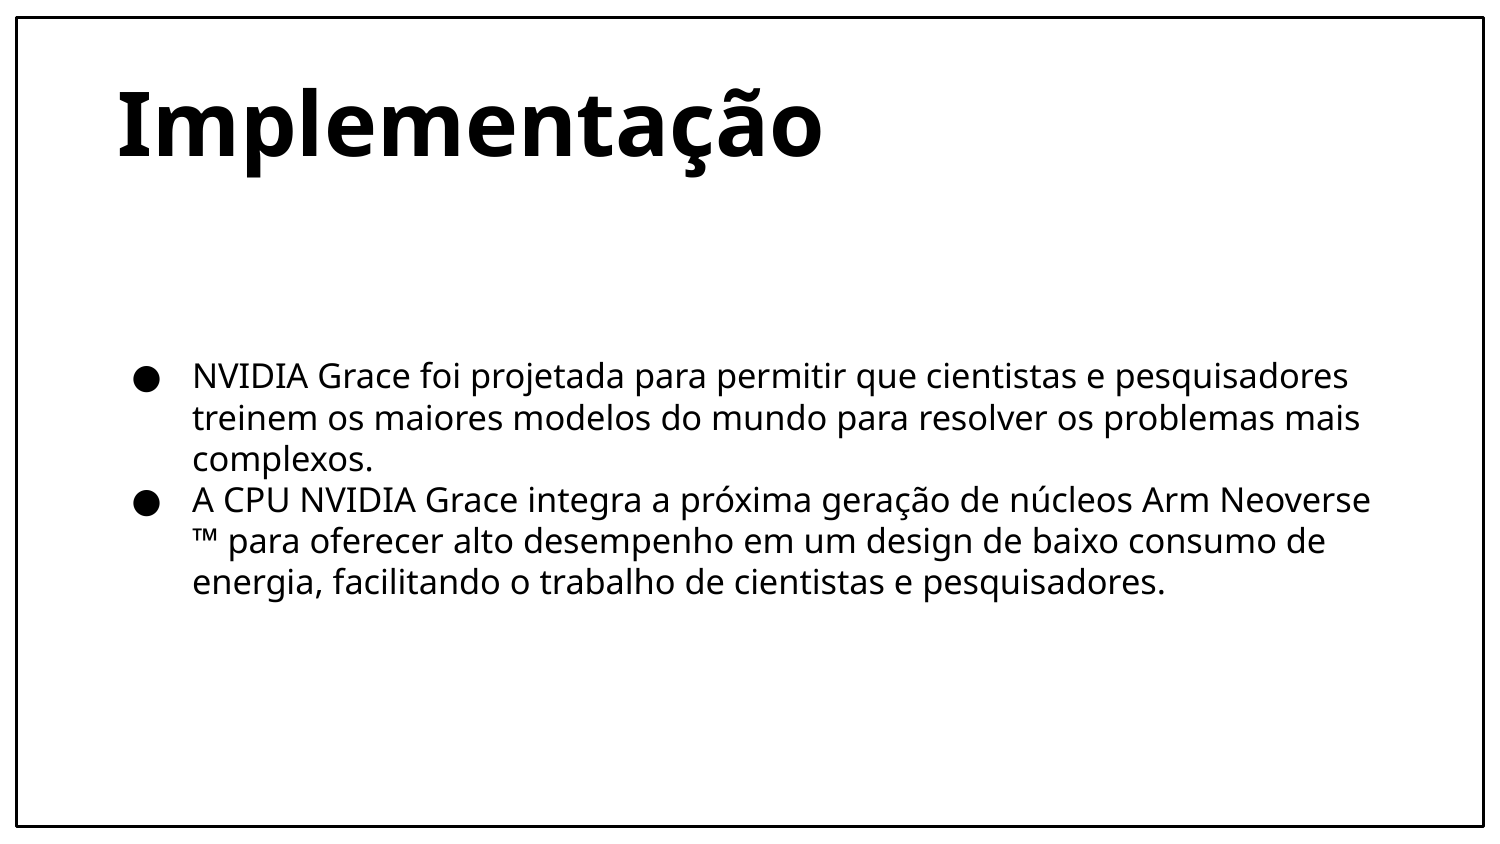

# Implementação
NVIDIA Grace foi projetada para permitir que cientistas e pesquisadores treinem os maiores modelos do mundo para resolver os problemas mais complexos.
A CPU NVIDIA Grace integra a próxima geração de núcleos Arm Neoverse ™ para oferecer alto desempenho em um design de baixo consumo de energia, facilitando o trabalho de cientistas e pesquisadores.